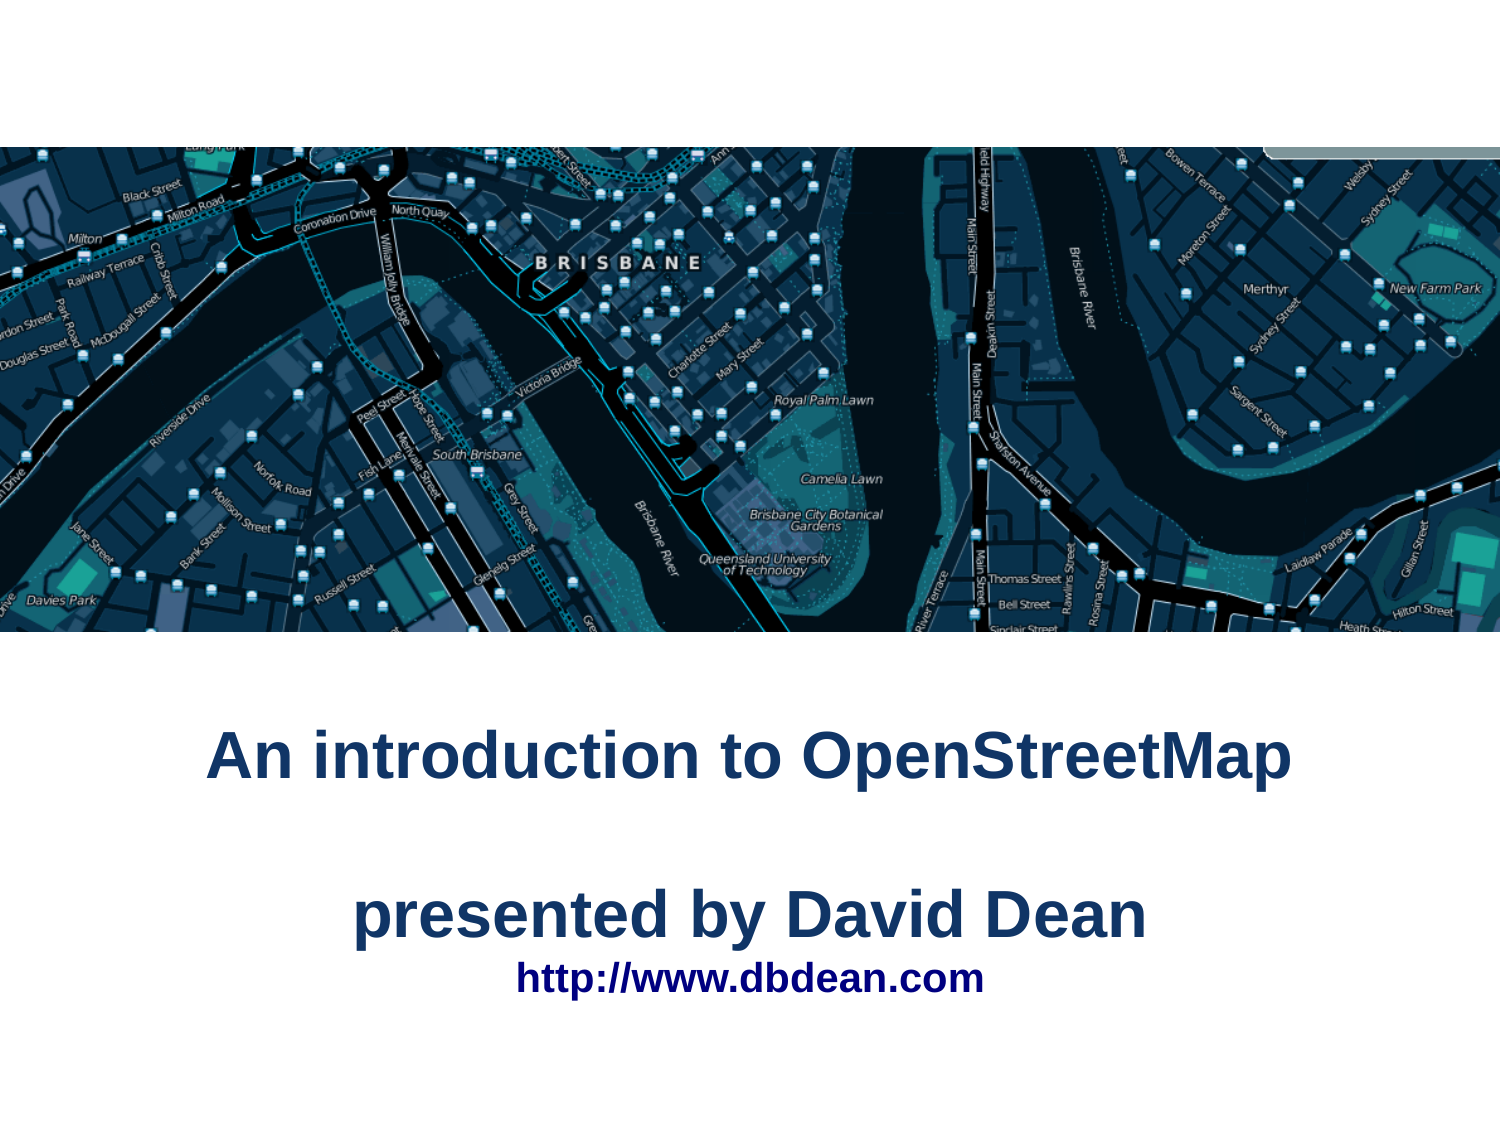

# An introduction to OpenStreetMap presented by David Dean http://www.dbdean.com